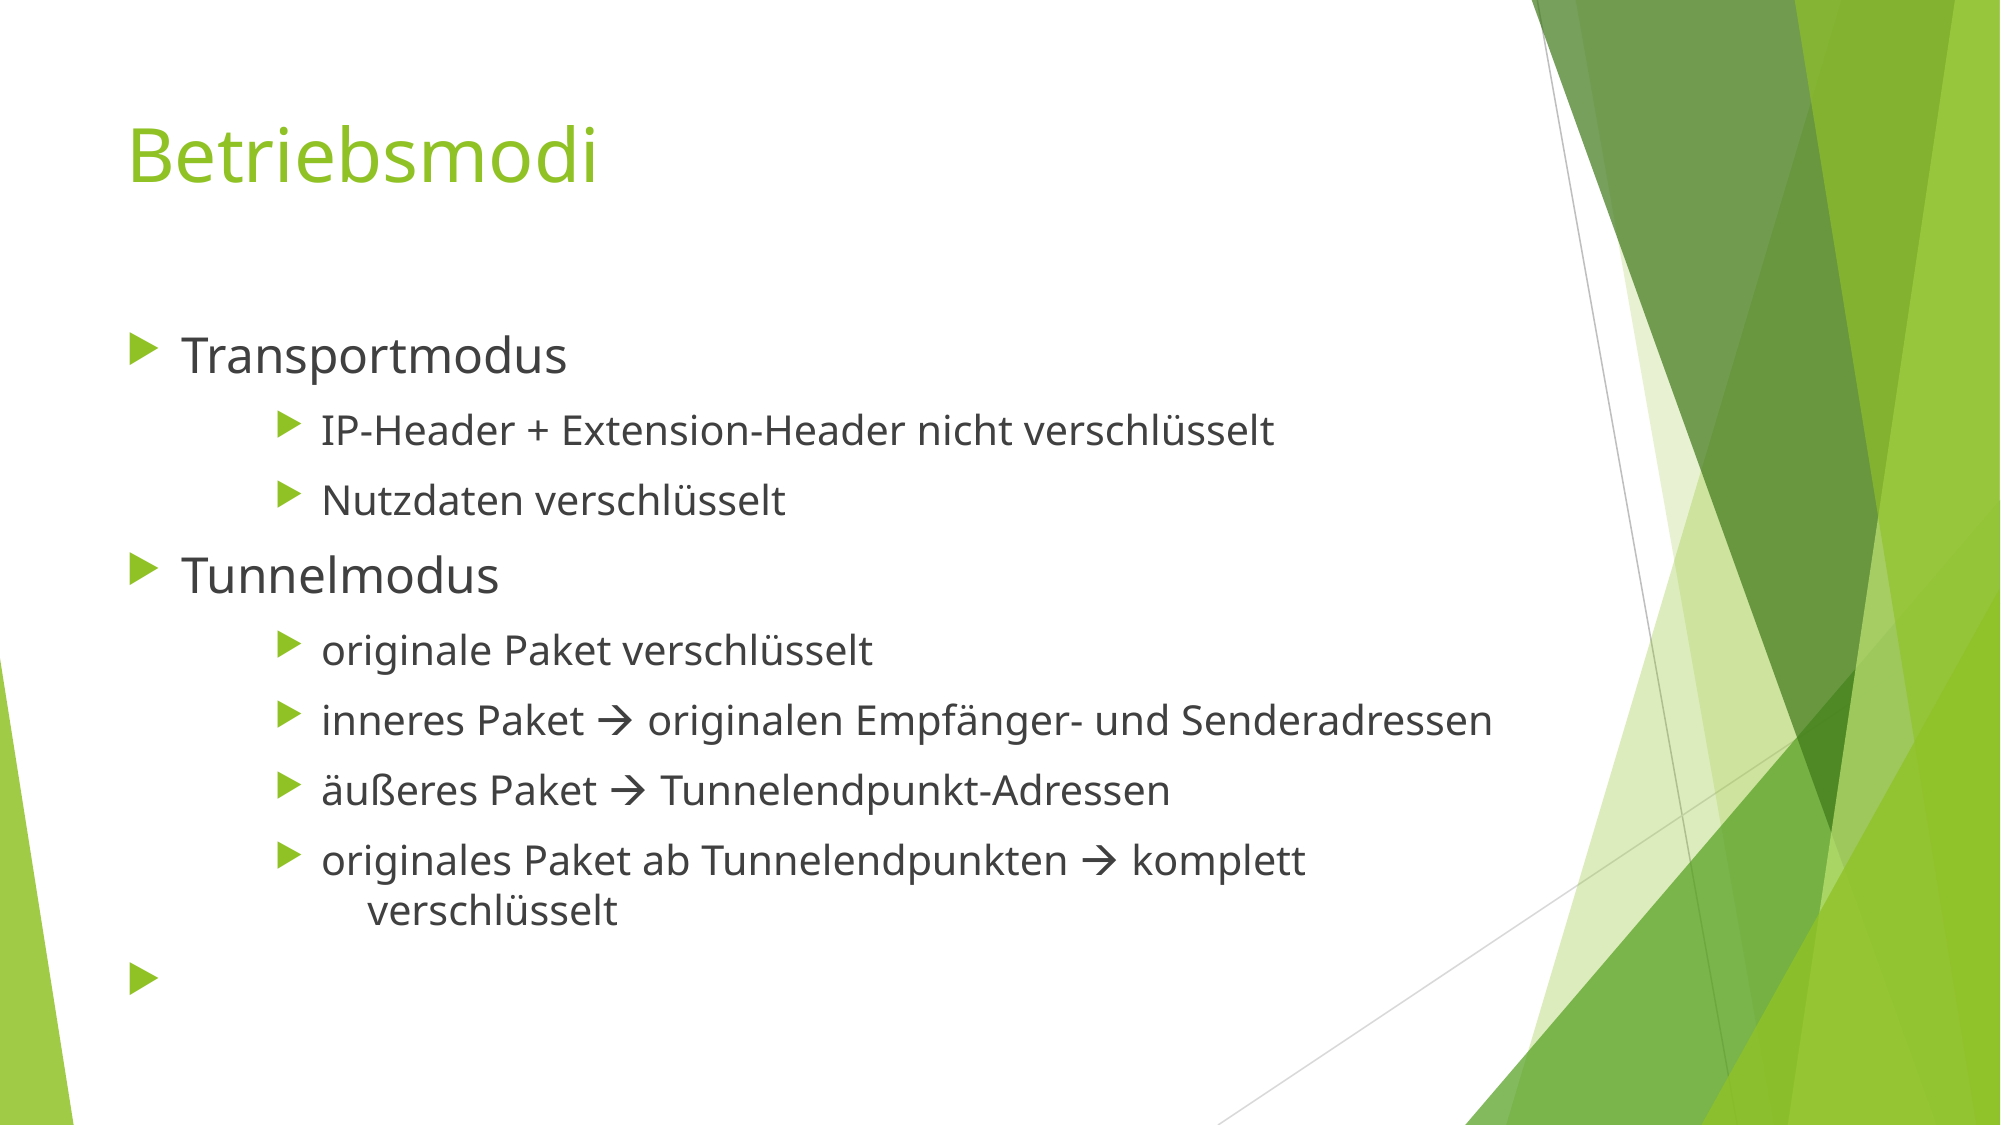

# Betriebsmodi
Transportmodus
IP-Header + Extension-Header nicht verschlüsselt
Nutzdaten verschlüsselt
Tunnelmodus
originale Paket verschlüsselt
inneres Paket  originalen Empfänger- und Senderadressen
äußeres Paket  Tunnelendpunkt-Adressen
originales Paket ab Tunnelendpunkten  komplett verschlüsselt